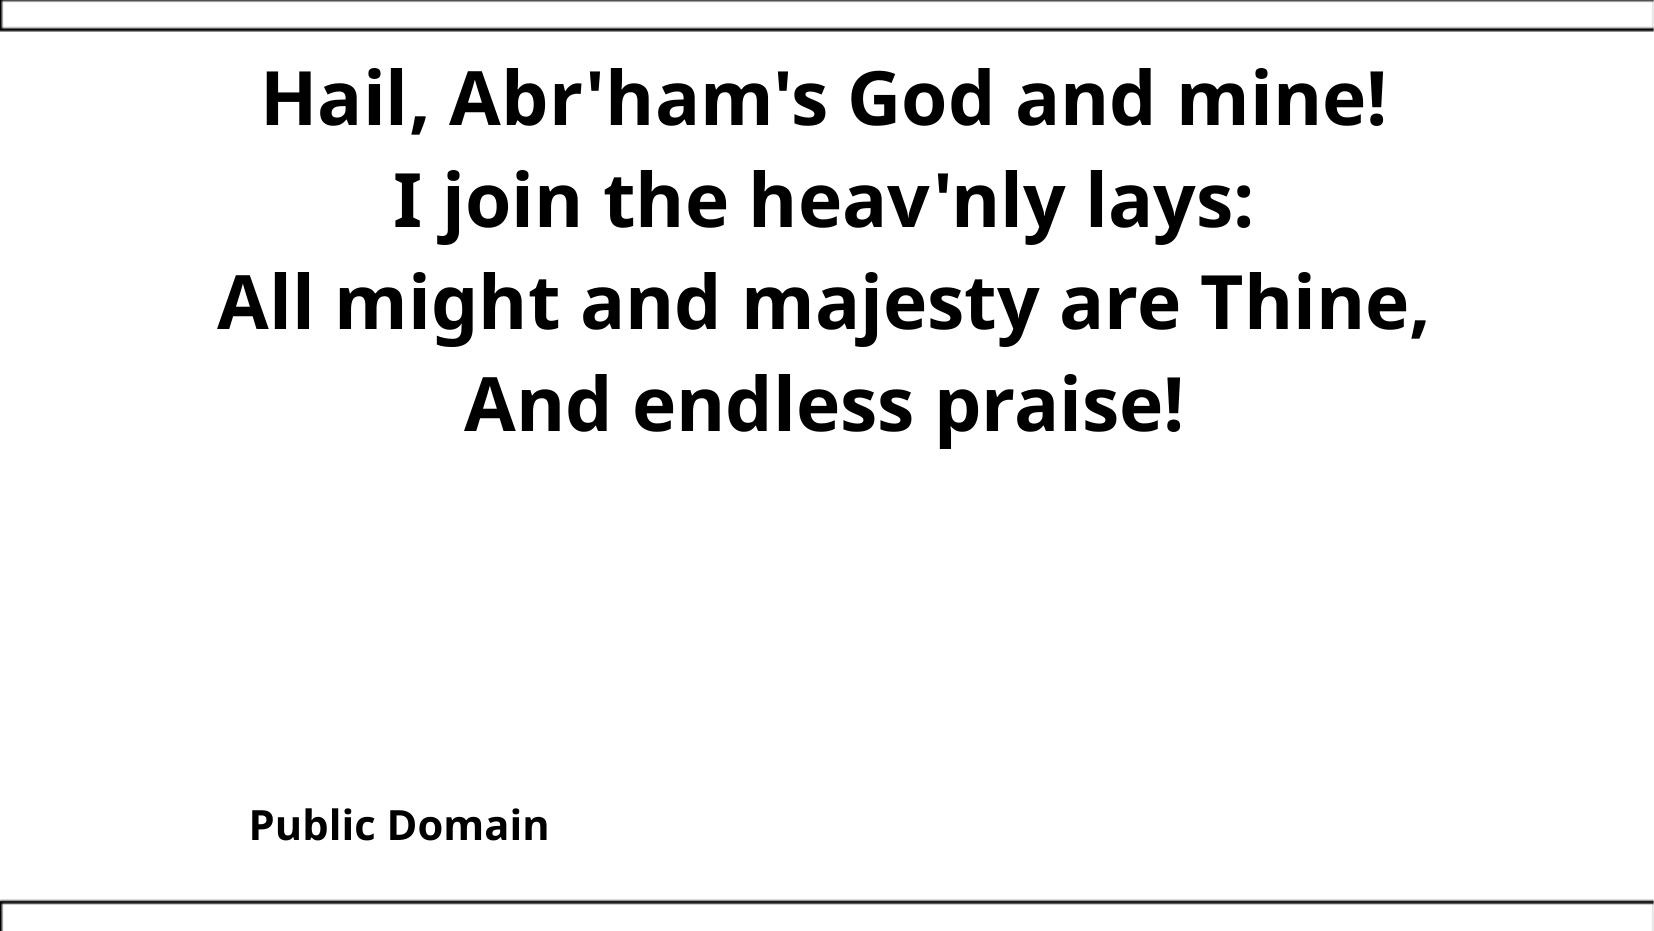

Hail, Abr'ham's God and mine!
I join the heav'nly lays:
All might and majesty are Thine,
And endless praise!
 Public Domain